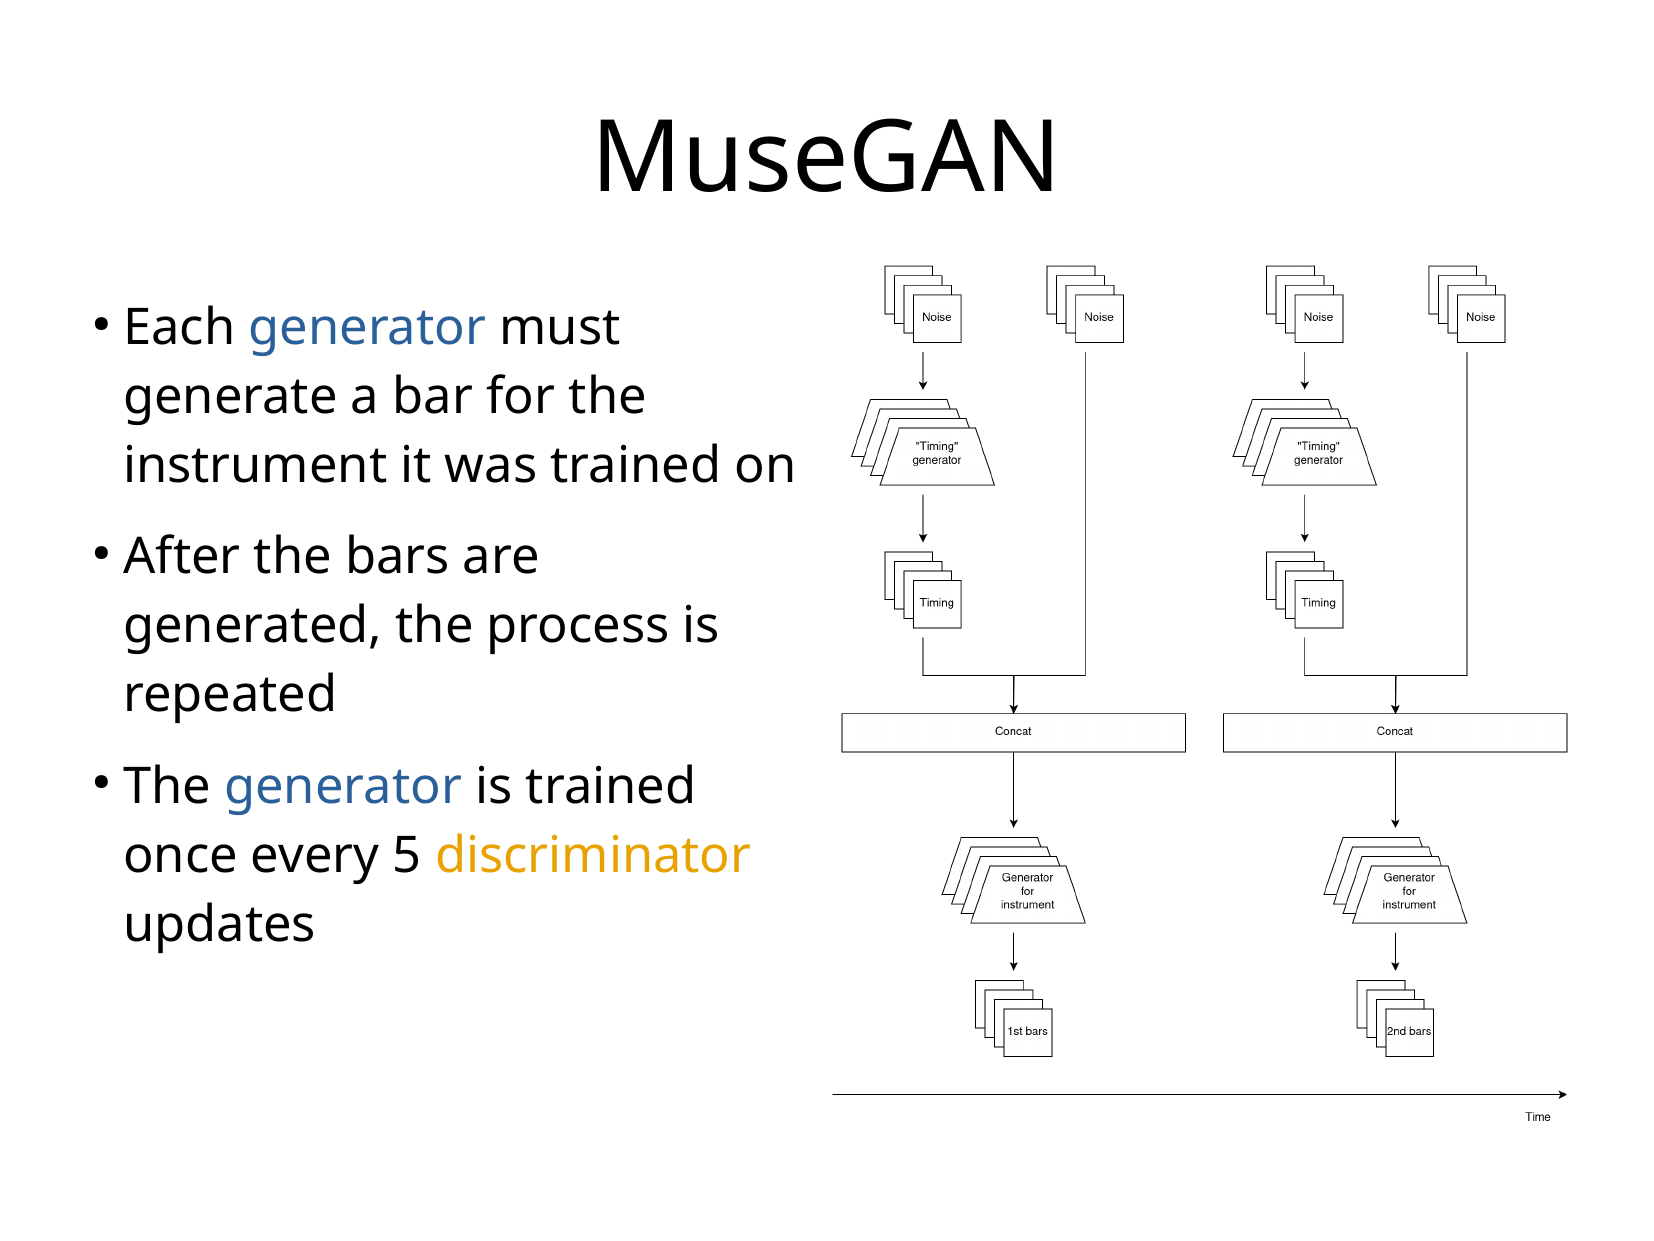

# MuseGAN
Each generator must generate a bar for the instrument it was trained on
After the bars are generated, the process is repeated
The generator is trained once every 5 discriminator updates